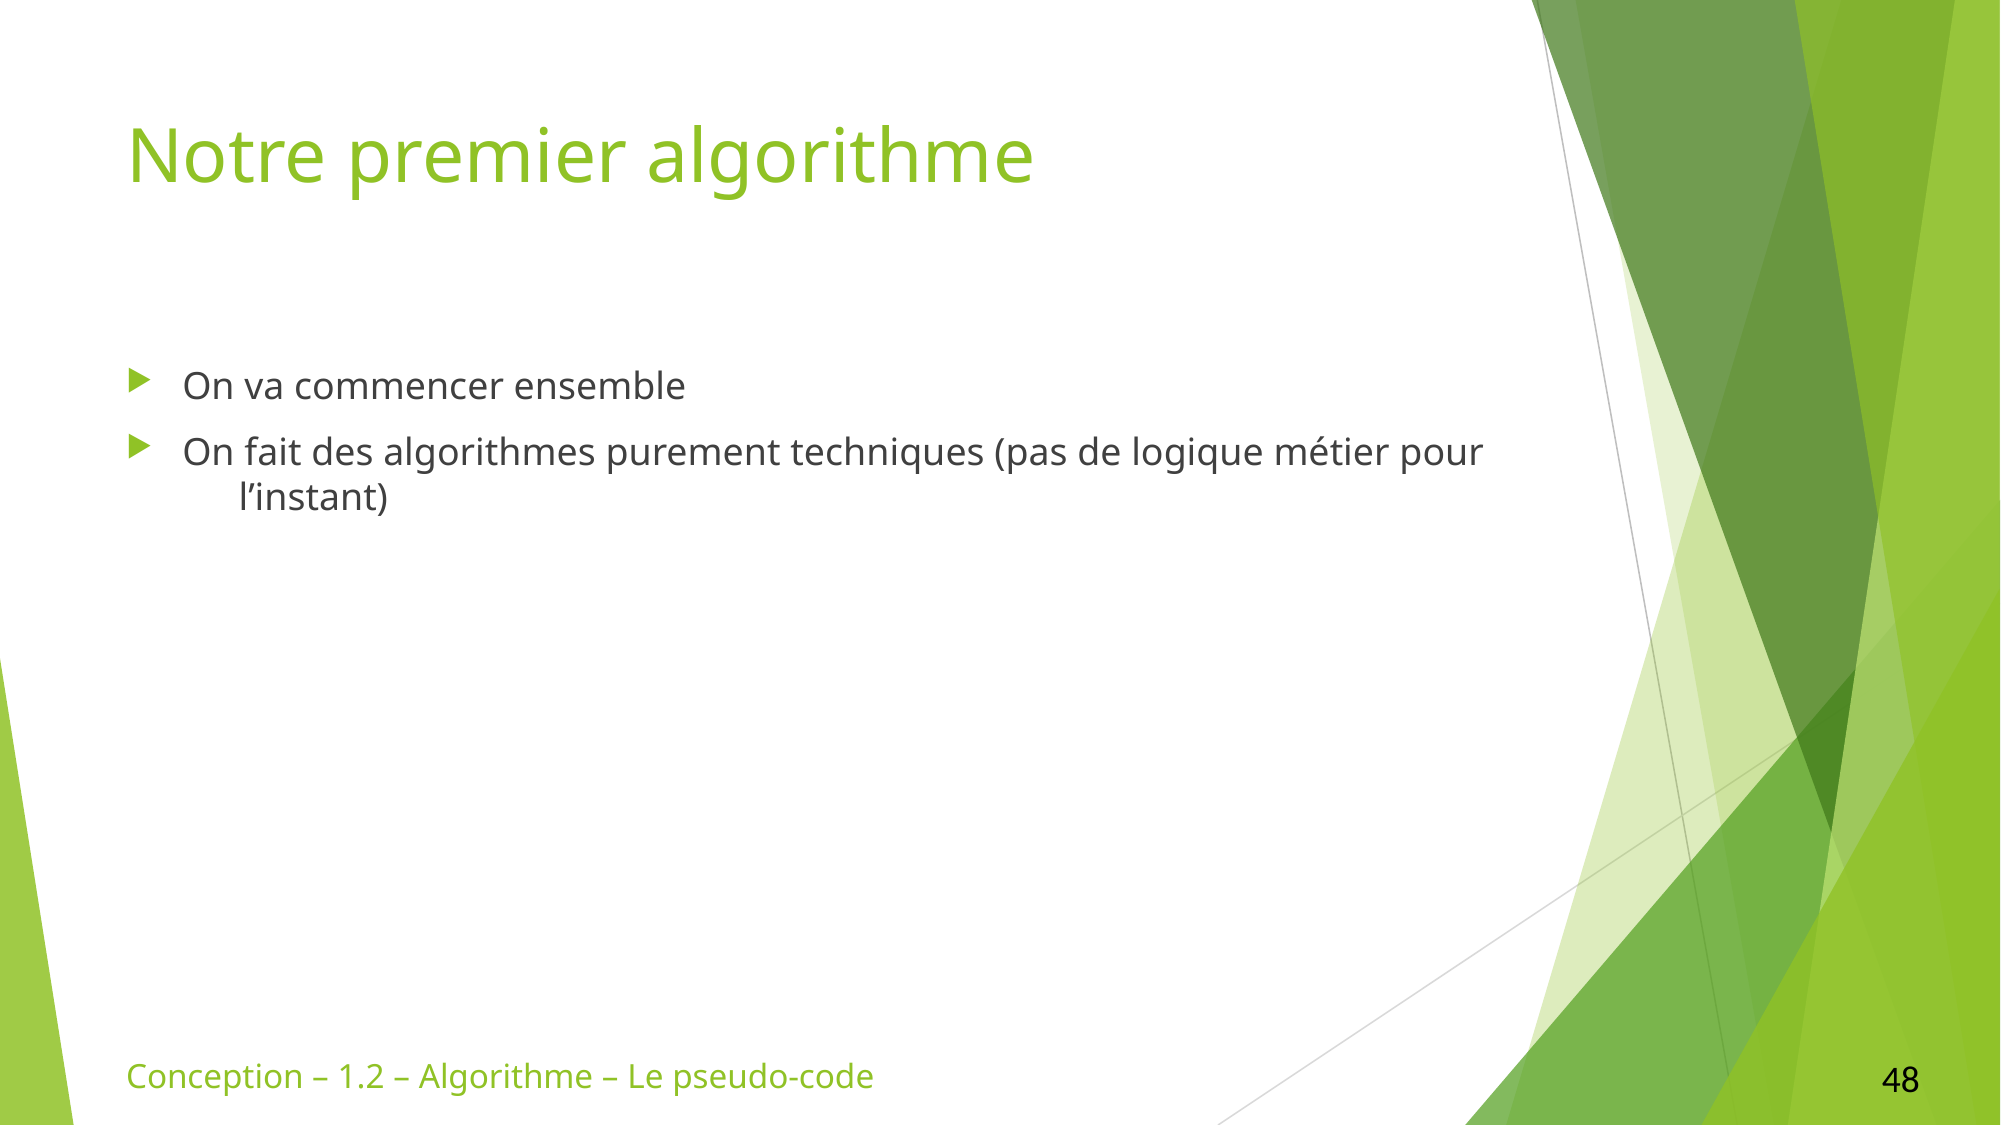

# Notre premier algorithme
On va commencer ensemble
On fait des algorithmes purement techniques (pas de logique métier pour l’instant)
Conception – 1.2 – Algorithme – Le pseudo-code